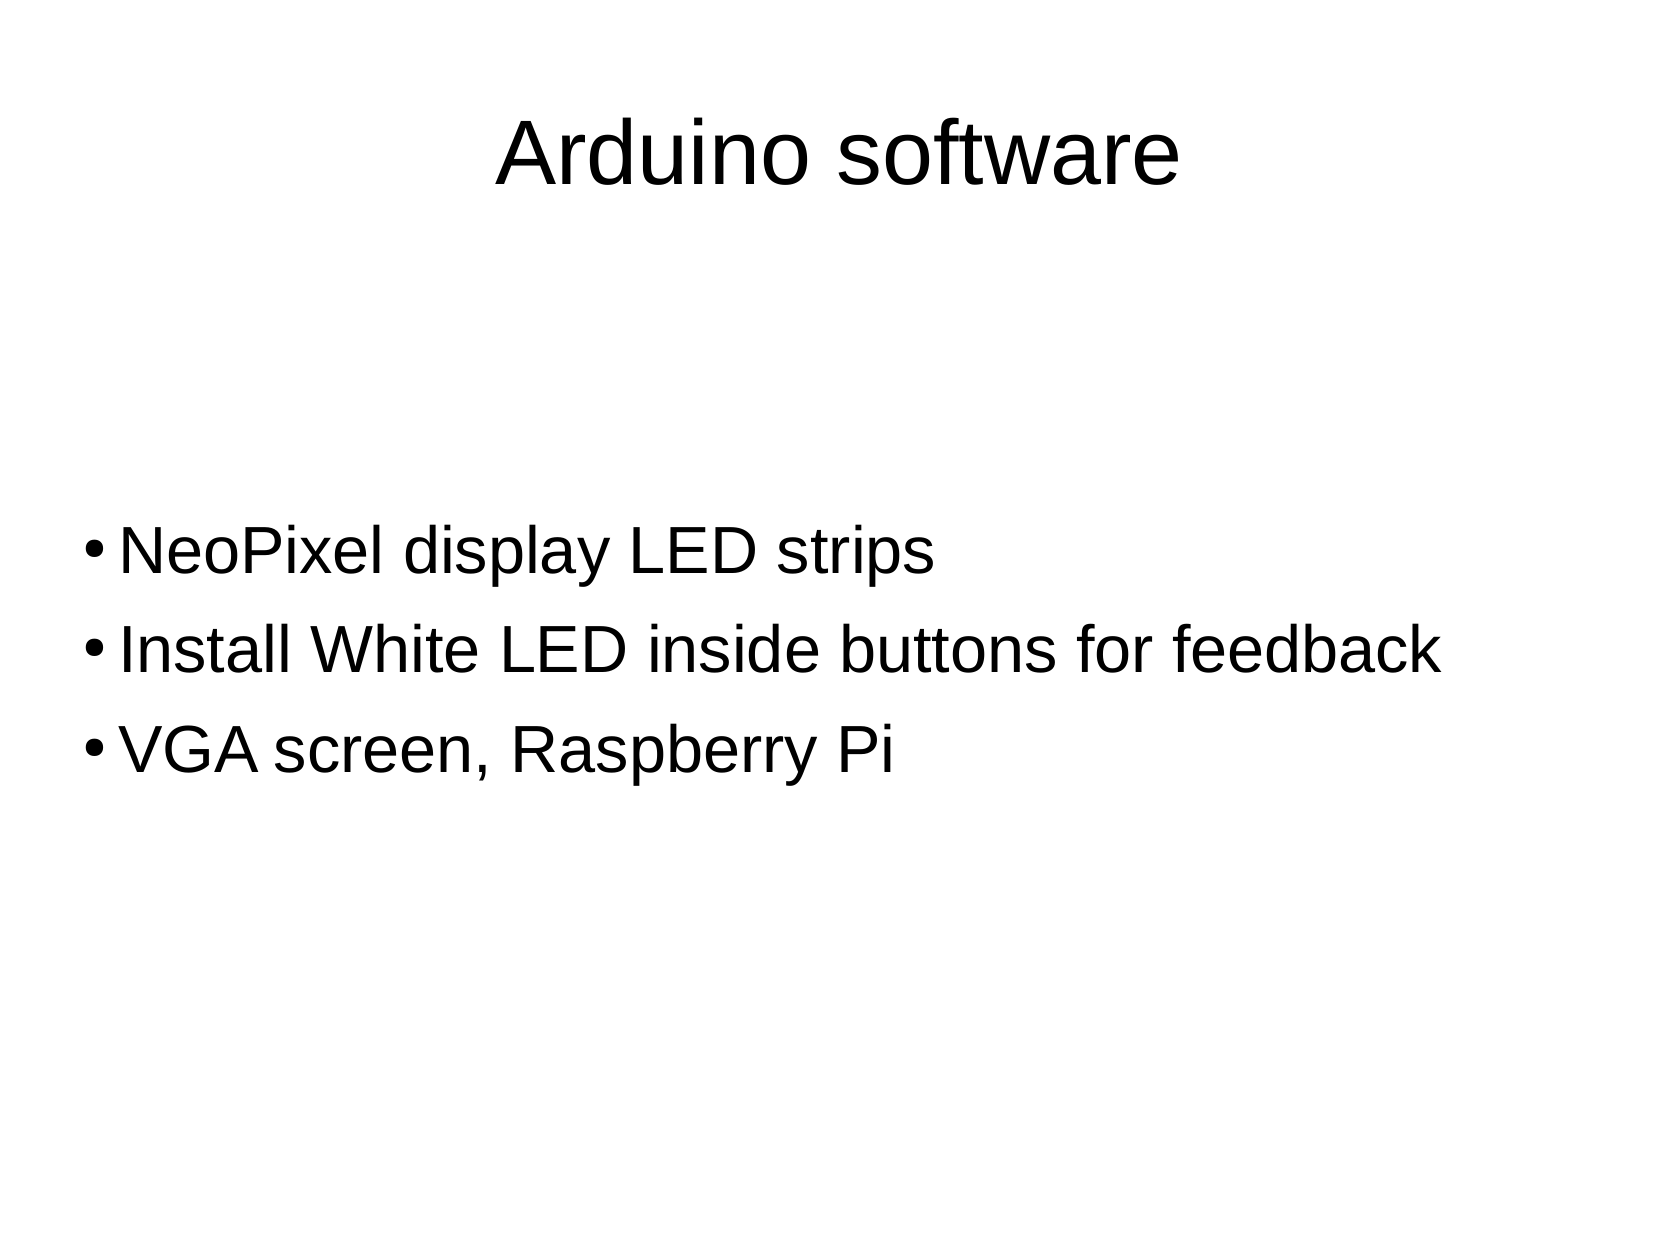

# Arduino software
NeoPixel display LED strips
Install White LED inside buttons for feedback
VGA screen, Raspberry Pi